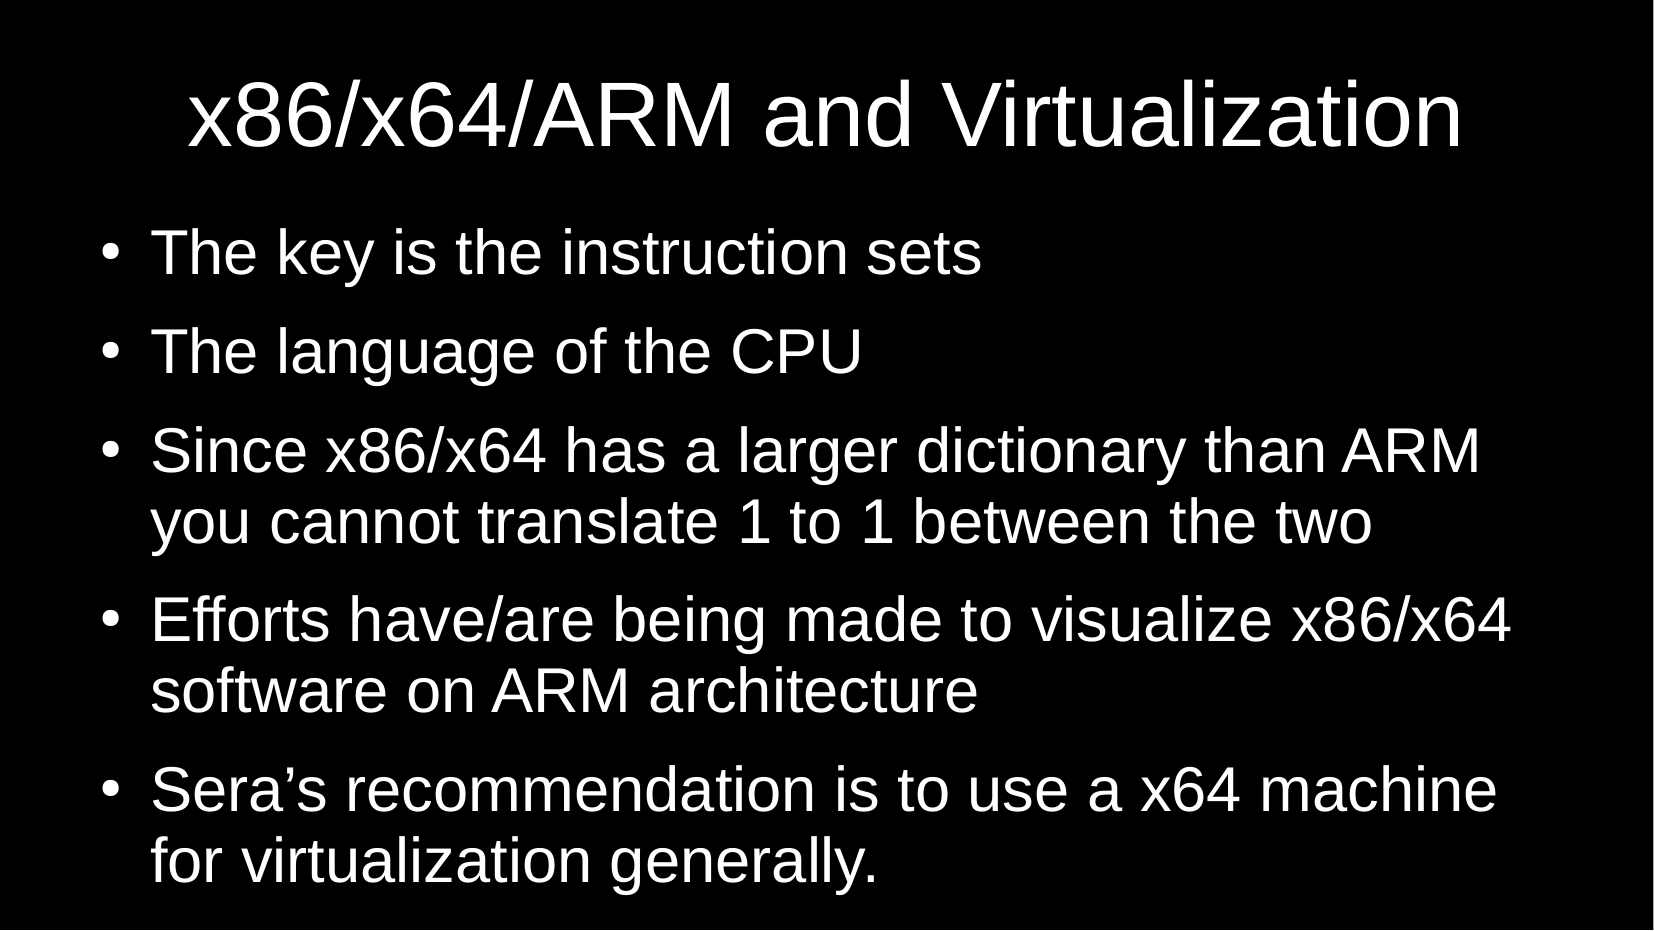

# x86/x64/ARM and Virtualization
The key is the instruction sets
The language of the CPU
Since x86/x64 has a larger dictionary than ARM you cannot translate 1 to 1 between the two
Efforts have/are being made to visualize x86/x64 software on ARM architecture
Sera’s recommendation is to use a x64 machine for virtualization generally.